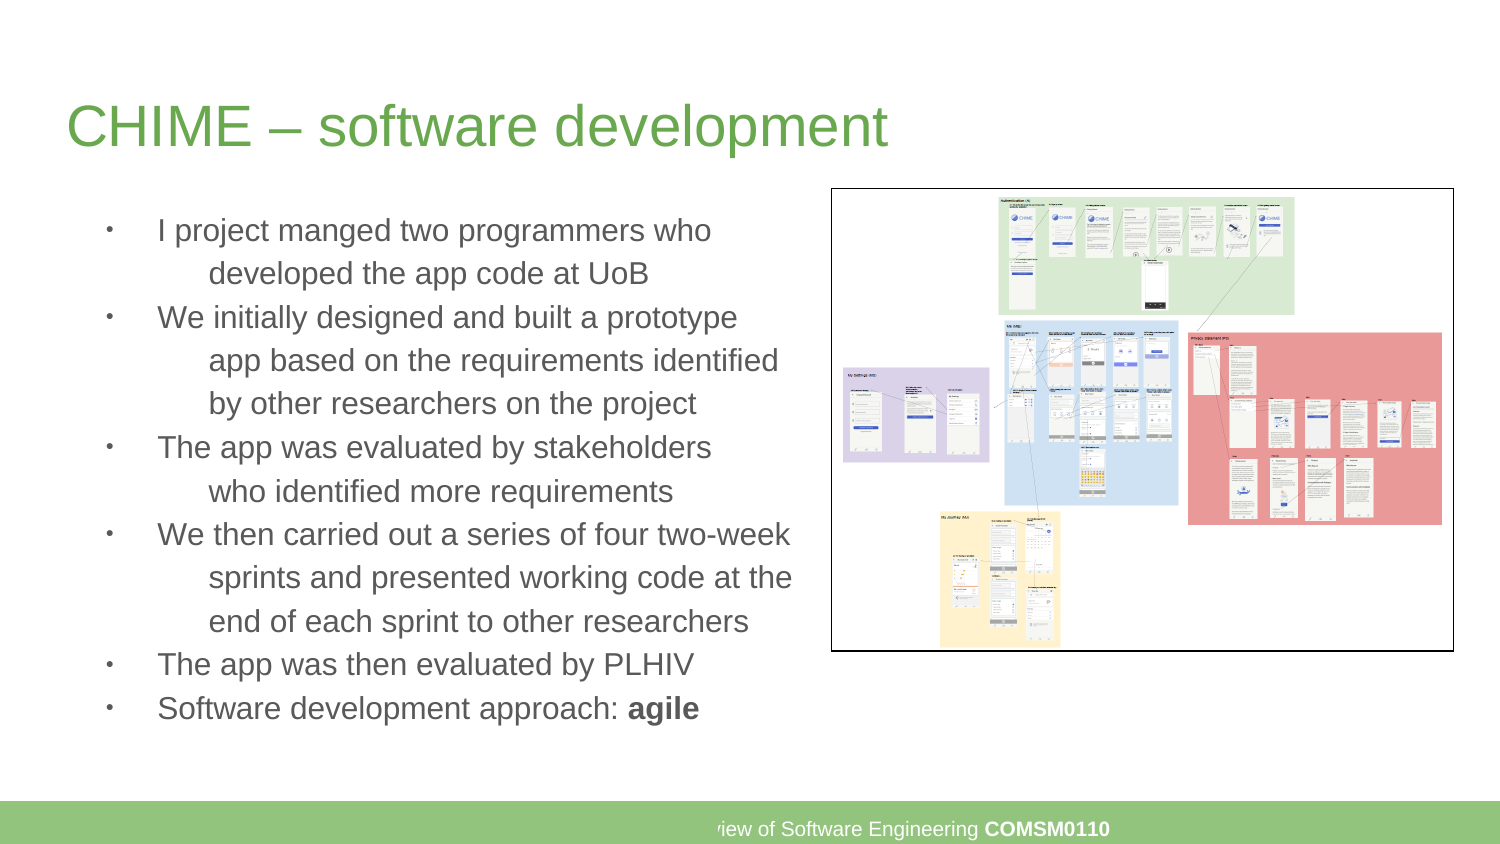

# CHIME – software development
I project manged two programmers who developed the app code at UoB
We initially designed and built a prototype app based on the requirements identified by other researchers on the project
The app was evaluated by stakeholders who identified more requirements
We then carried out a series of four two-week sprints and presented working code at the end of each sprint to other researchers
The app was then evaluated by PLHIV
Software development approach: agile